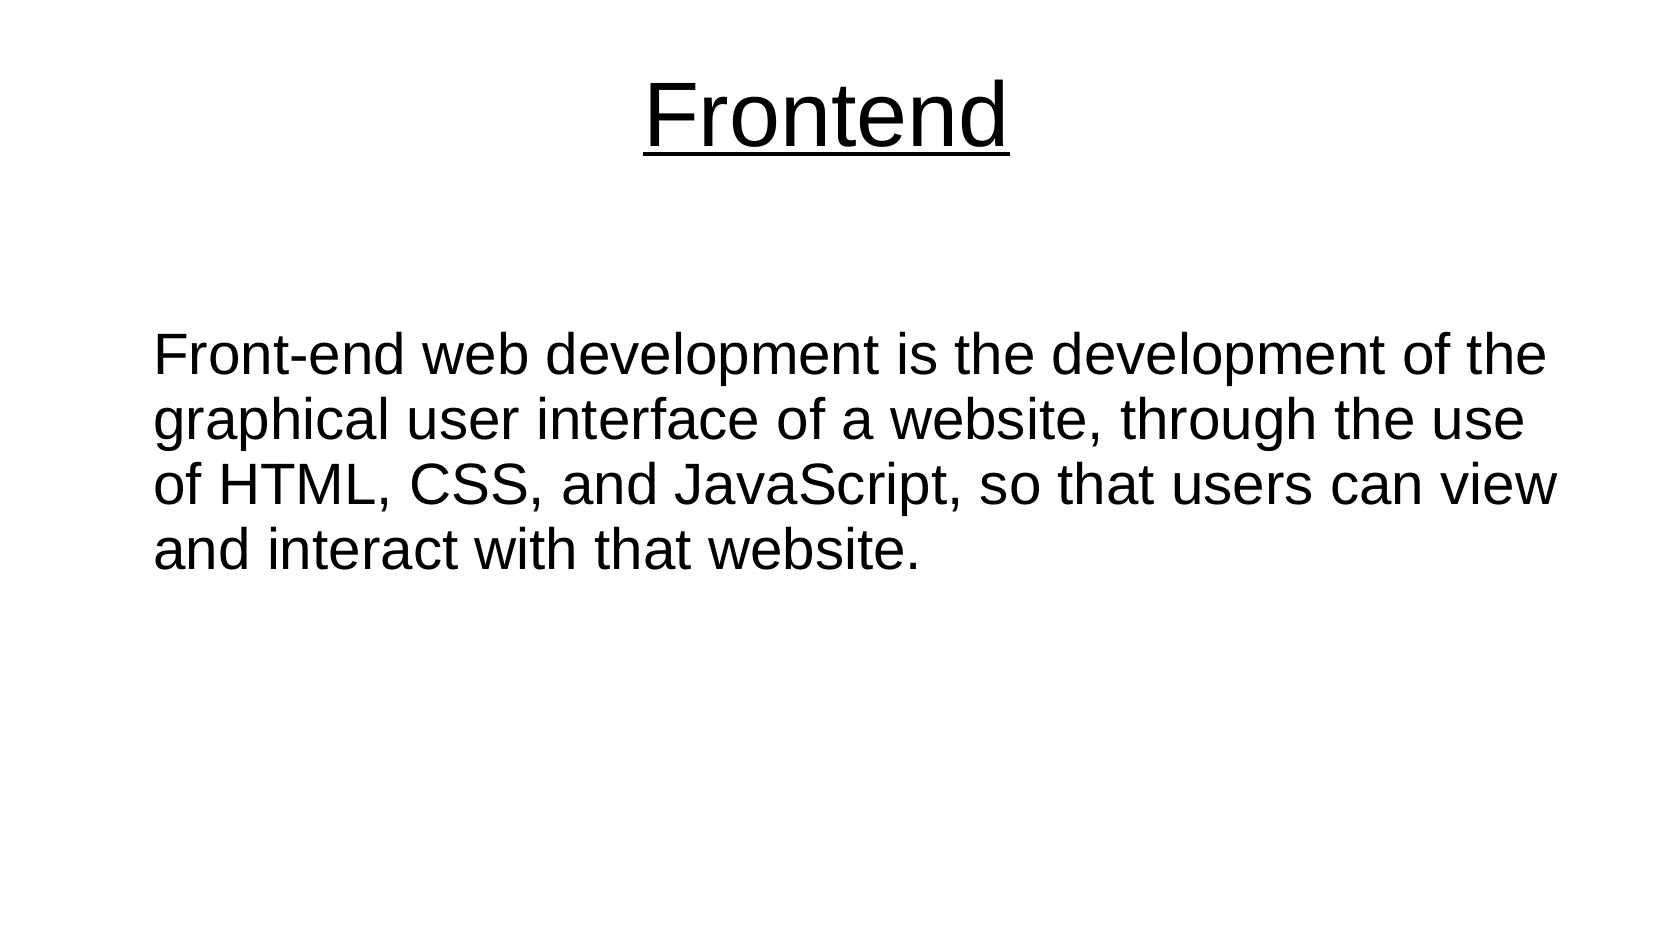

# Frontend
Front-end web development is the development of the graphical user interface of a website, through the use of HTML, CSS, and JavaScript, so that users can view and interact with that website.